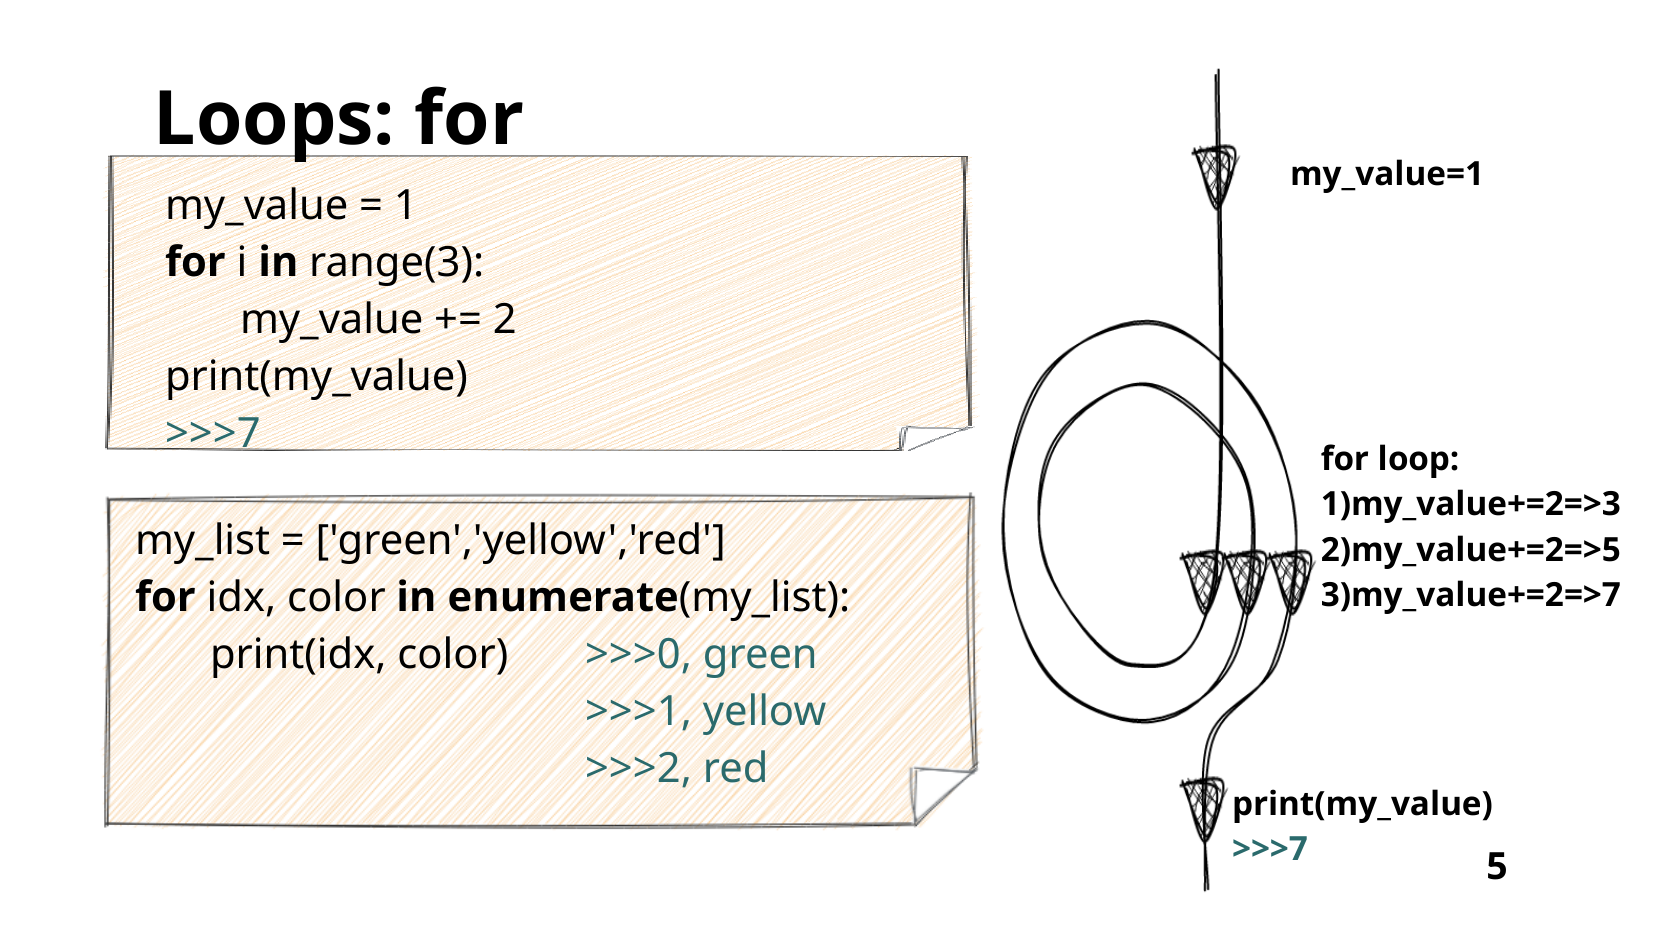

# Loops: for
my_value=1
my_value = 1
for i in range(3):
	my_value += 2
print(my_value)
>>>7
for loop:
1)my_value+=2=>3
2)my_value+=2=>5
3)my_value+=2=>7
my_list = ['green','yellow','red']
for idx, color in enumerate(my_list):
	print(idx, color)		>>>0, green
						>>>1, yellow
						>>>2, red
print(my_value)
>>>7